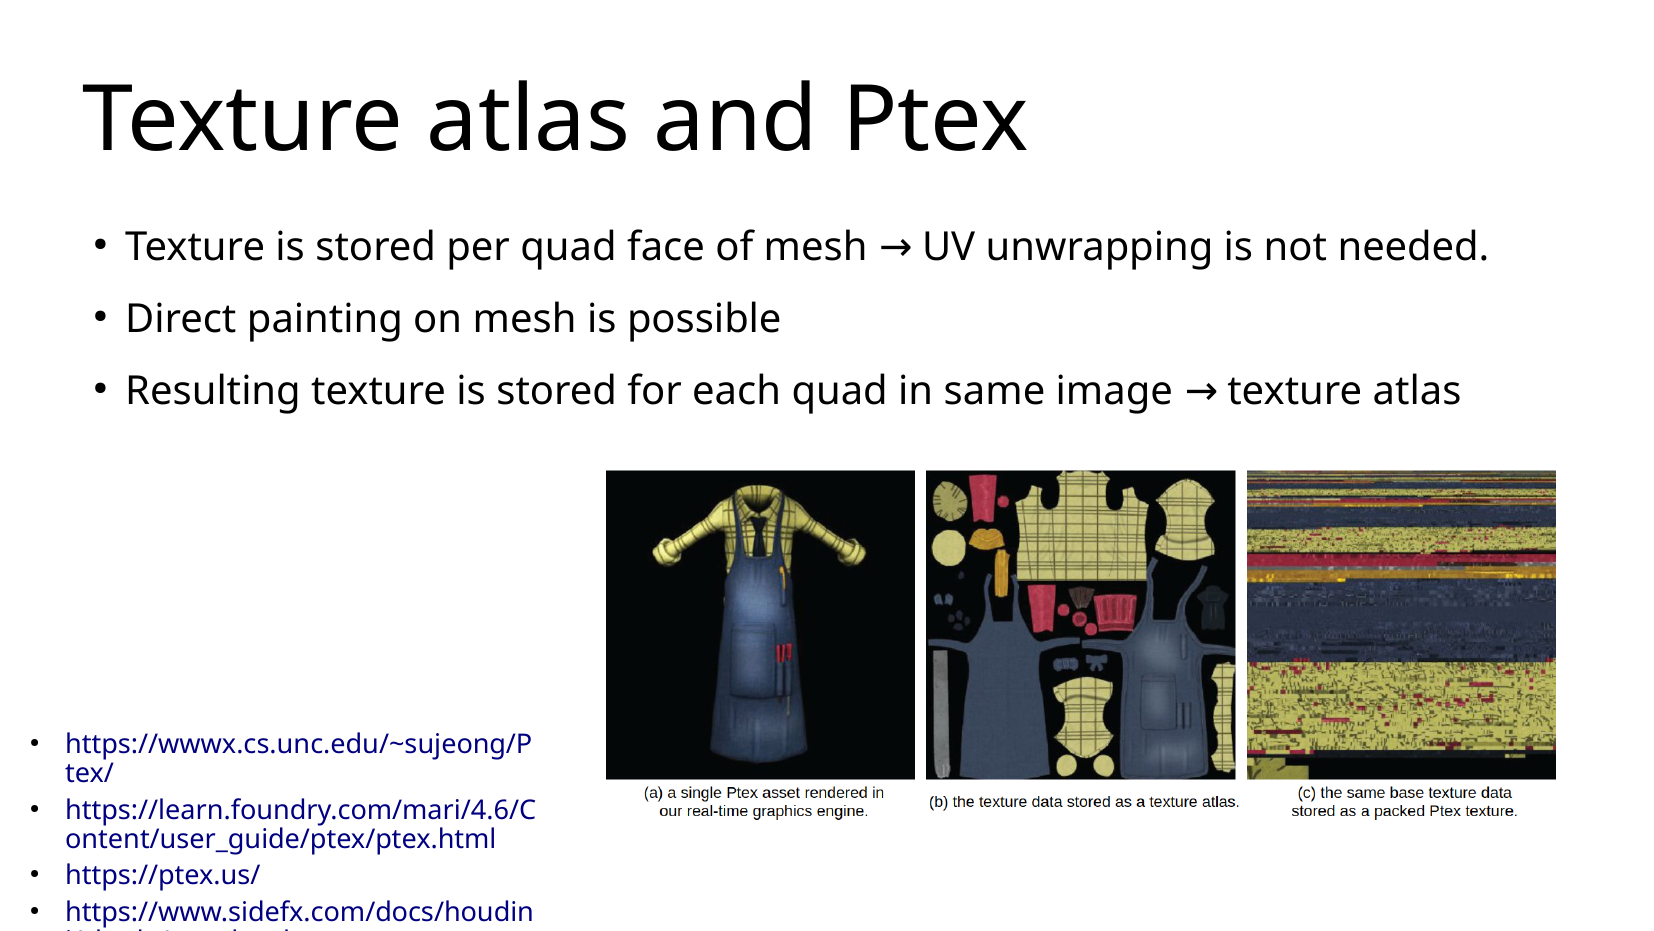

# Texture atlas and Ptex
Texture is stored per quad face of mesh → UV unwrapping is not needed.
Direct painting on mesh is possible
Resulting texture is stored for each quad in same image → texture atlas
https://wwwx.cs.unc.edu/~sujeong/Ptex/
https://learn.foundry.com/mari/4.6/Content/user_guide/ptex/ptex.html
https://ptex.us/
https://www.sidefx.com/docs/houdini/shade/ptex.html